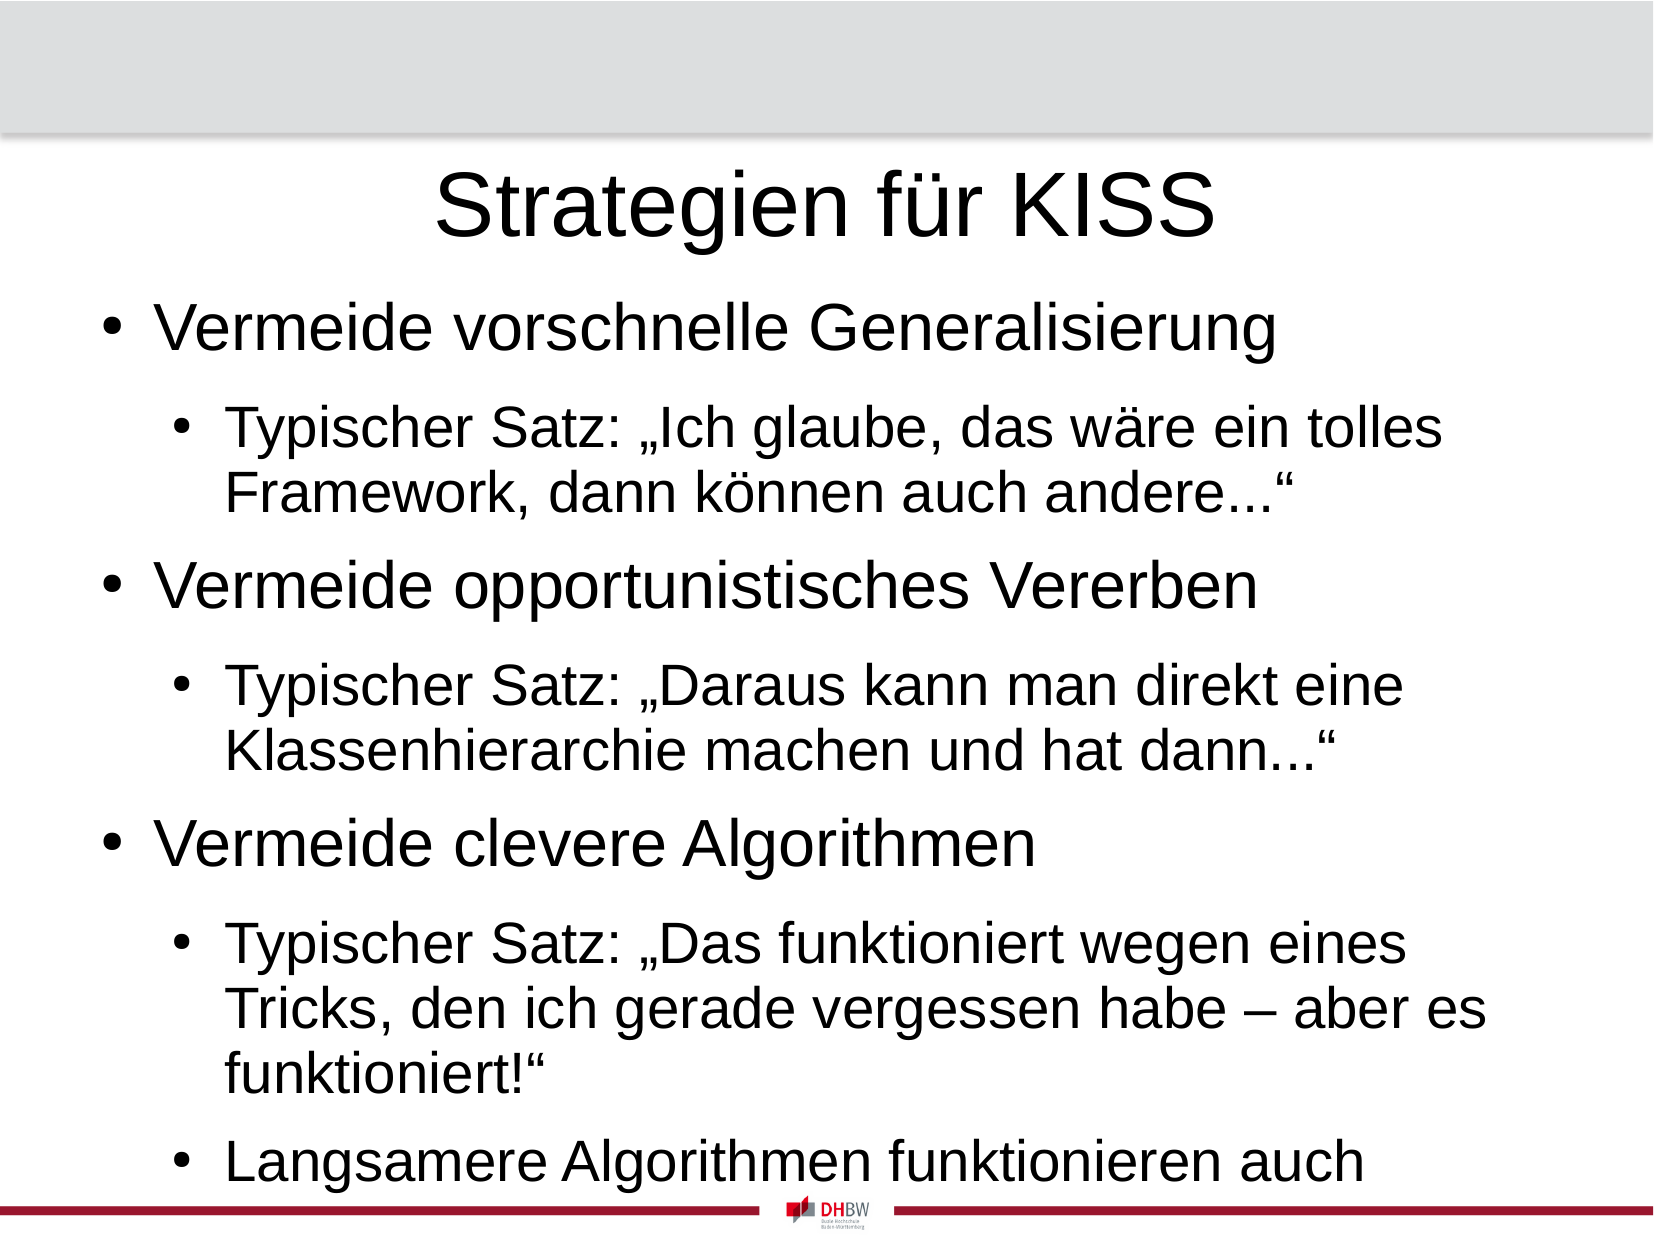

# Strategien für KISS
Vermeide vorschnelle Generalisierung
Typischer Satz: „Ich glaube, das wäre ein tolles Framework, dann können auch andere...“
Vermeide opportunistisches Vererben
Typischer Satz: „Daraus kann man direkt eine Klassenhierarchie machen und hat dann...“
Vermeide clevere Algorithmen
Typischer Satz: „Das funktioniert wegen eines Tricks, den ich gerade vergessen habe – aber es funktioniert!“
Langsamere Algorithmen funktionieren auch